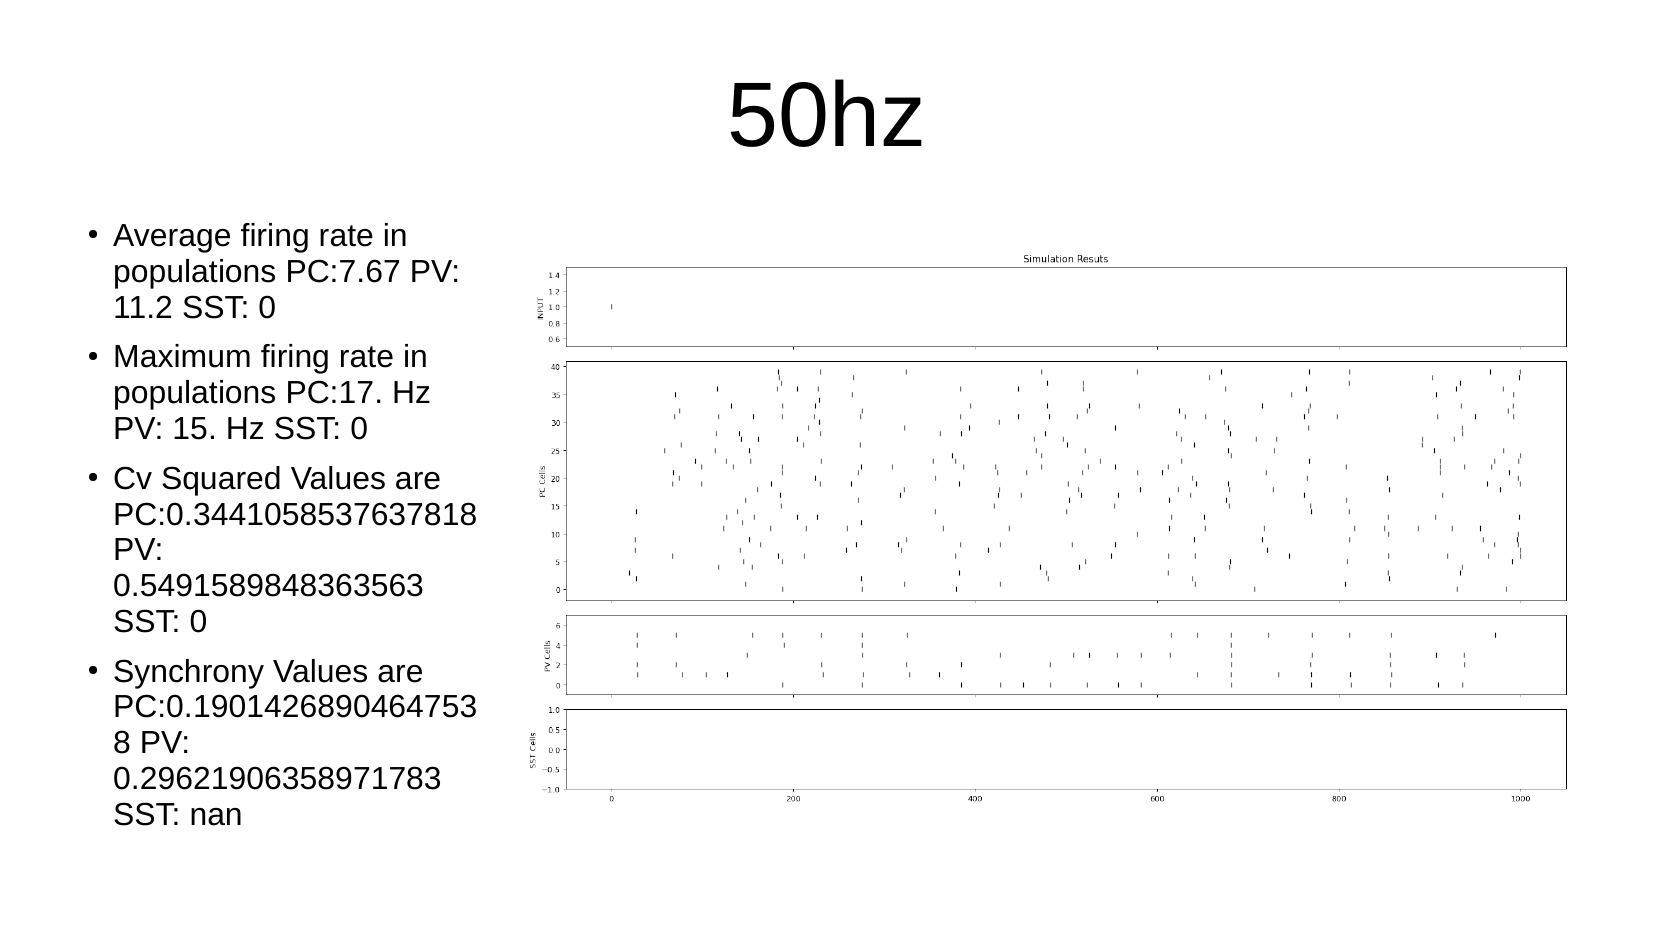

# 50hz
Average firing rate in populations PC:7.67 PV: 11.2 SST: 0
Maximum firing rate in populations PC:17. Hz PV: 15. Hz SST: 0
Cv Squared Values are PC:0.3441058537637818 PV: 0.5491589848363563 SST: 0
Synchrony Values are PC:0.19014268904647538 PV: 0.29621906358971783 SST: nan